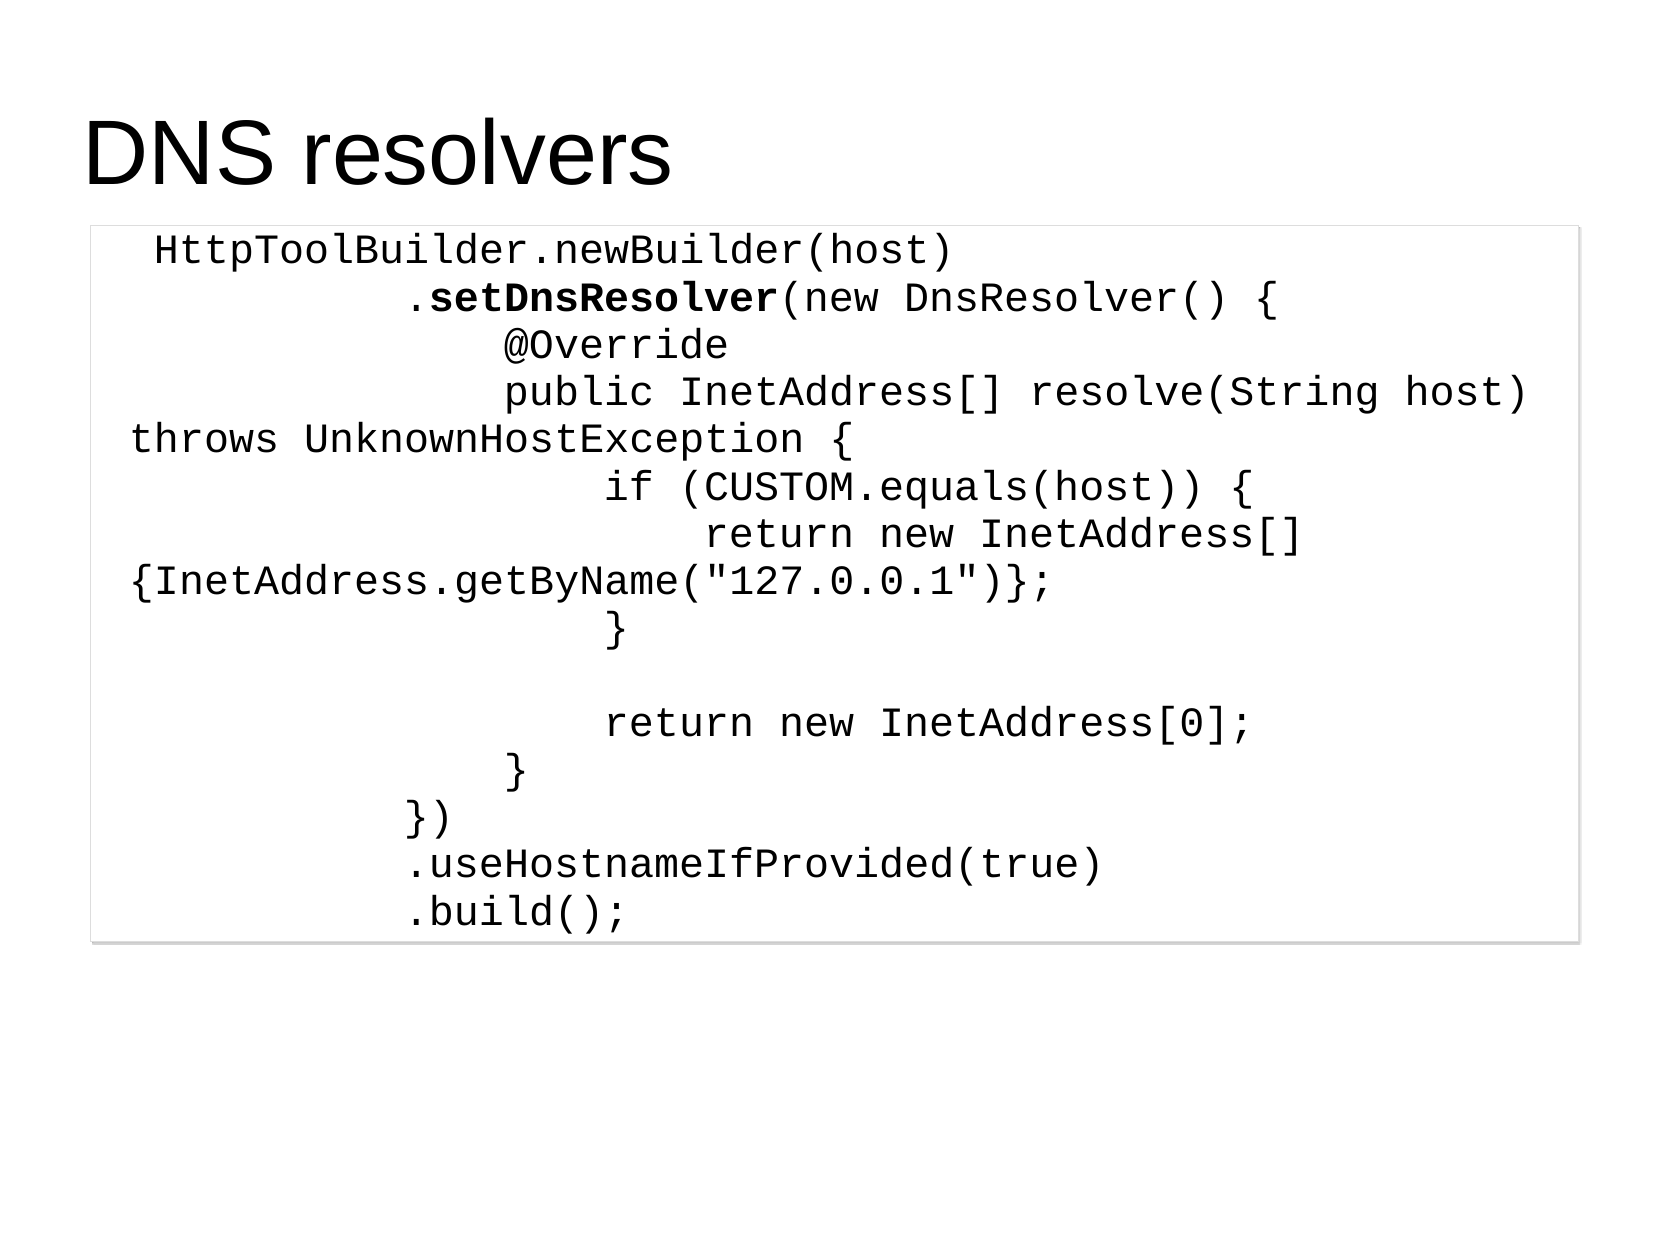

# DNS resolvers
 HttpToolBuilder.newBuilder(host)
 .setDnsResolver(new DnsResolver() {
 @Override
 public InetAddress[] resolve(String host) throws UnknownHostException {
 if (CUSTOM.equals(host)) {
 return new InetAddress[]{InetAddress.getByName("127.0.0.1")};
 }
 return new InetAddress[0];
 }
 })
 .useHostnameIfProvided(true)
 .build();